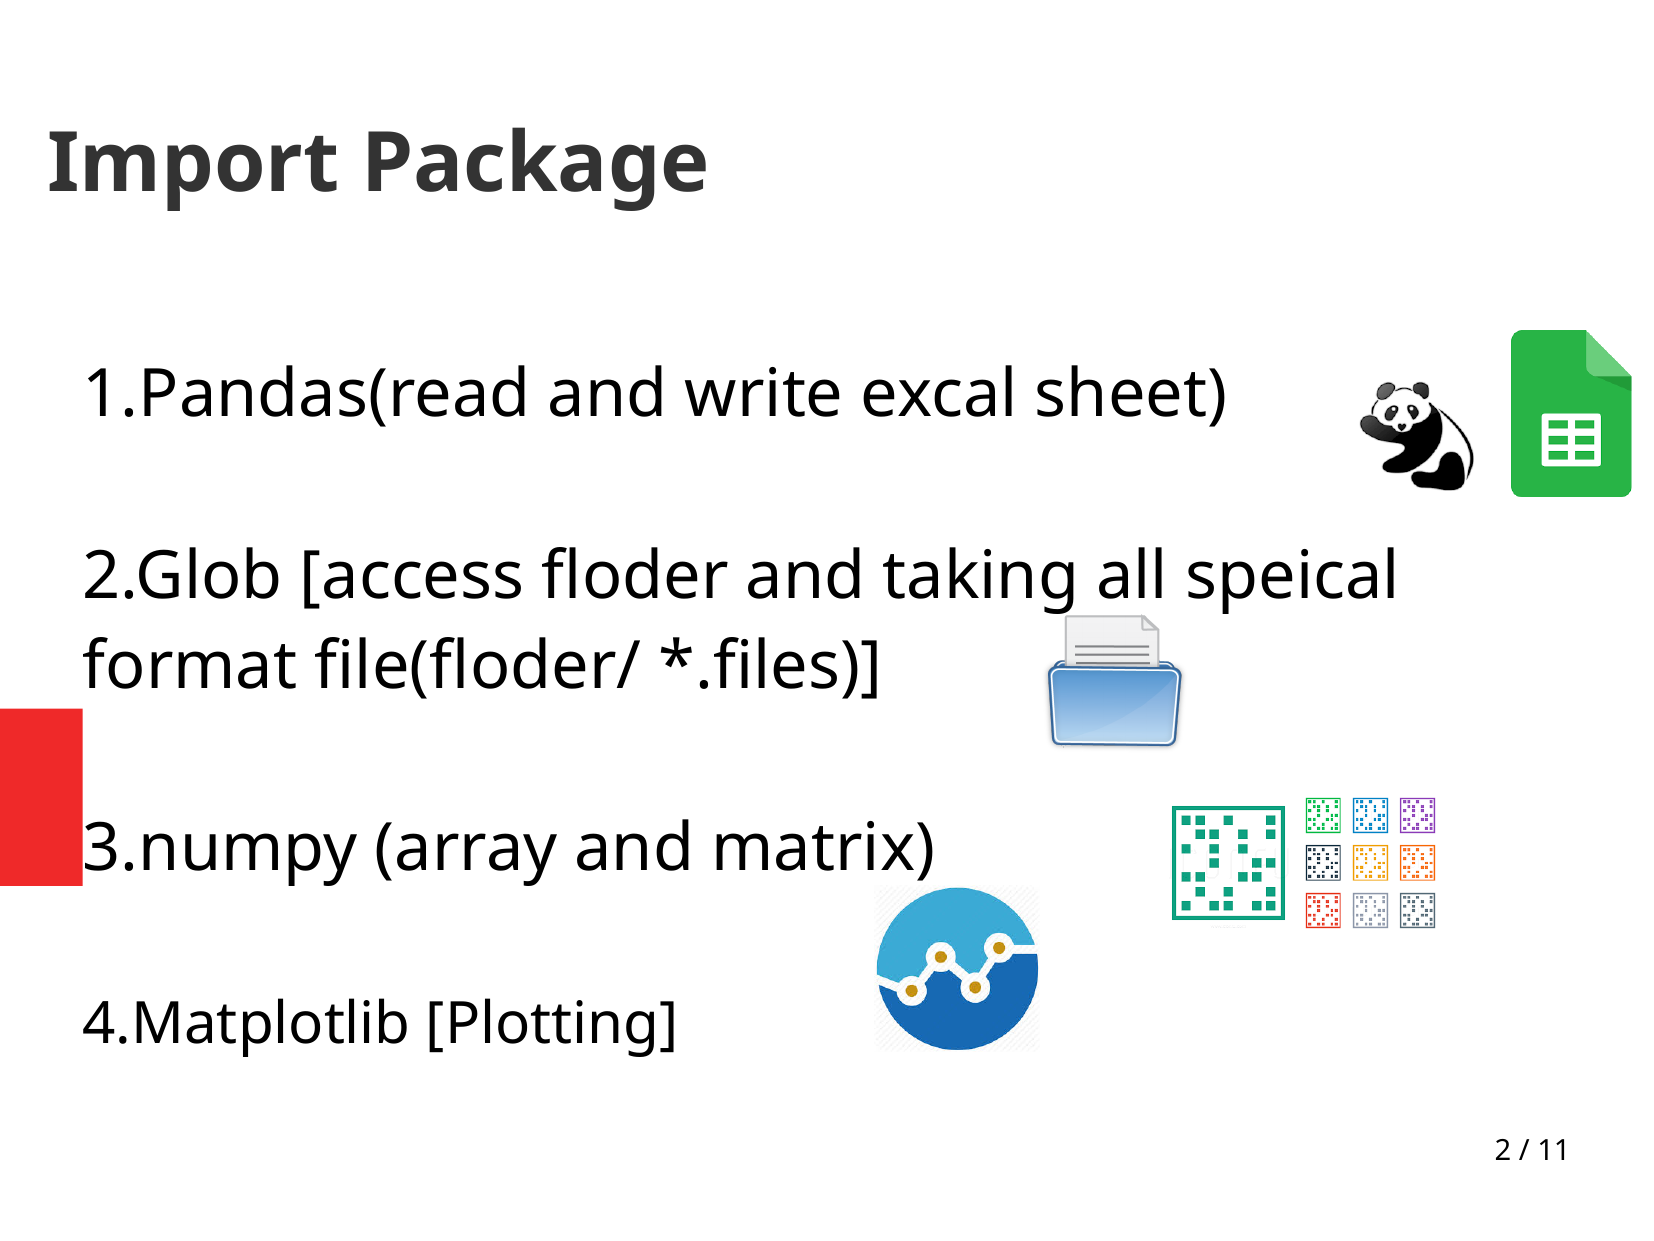

# Import Package
1.Pandas(read and write excal sheet)
2.Glob [access floder and taking all speical format file(floder/ *.files)]
3.numpy (array and matrix)
4.Matplotlib [Plotting]
2